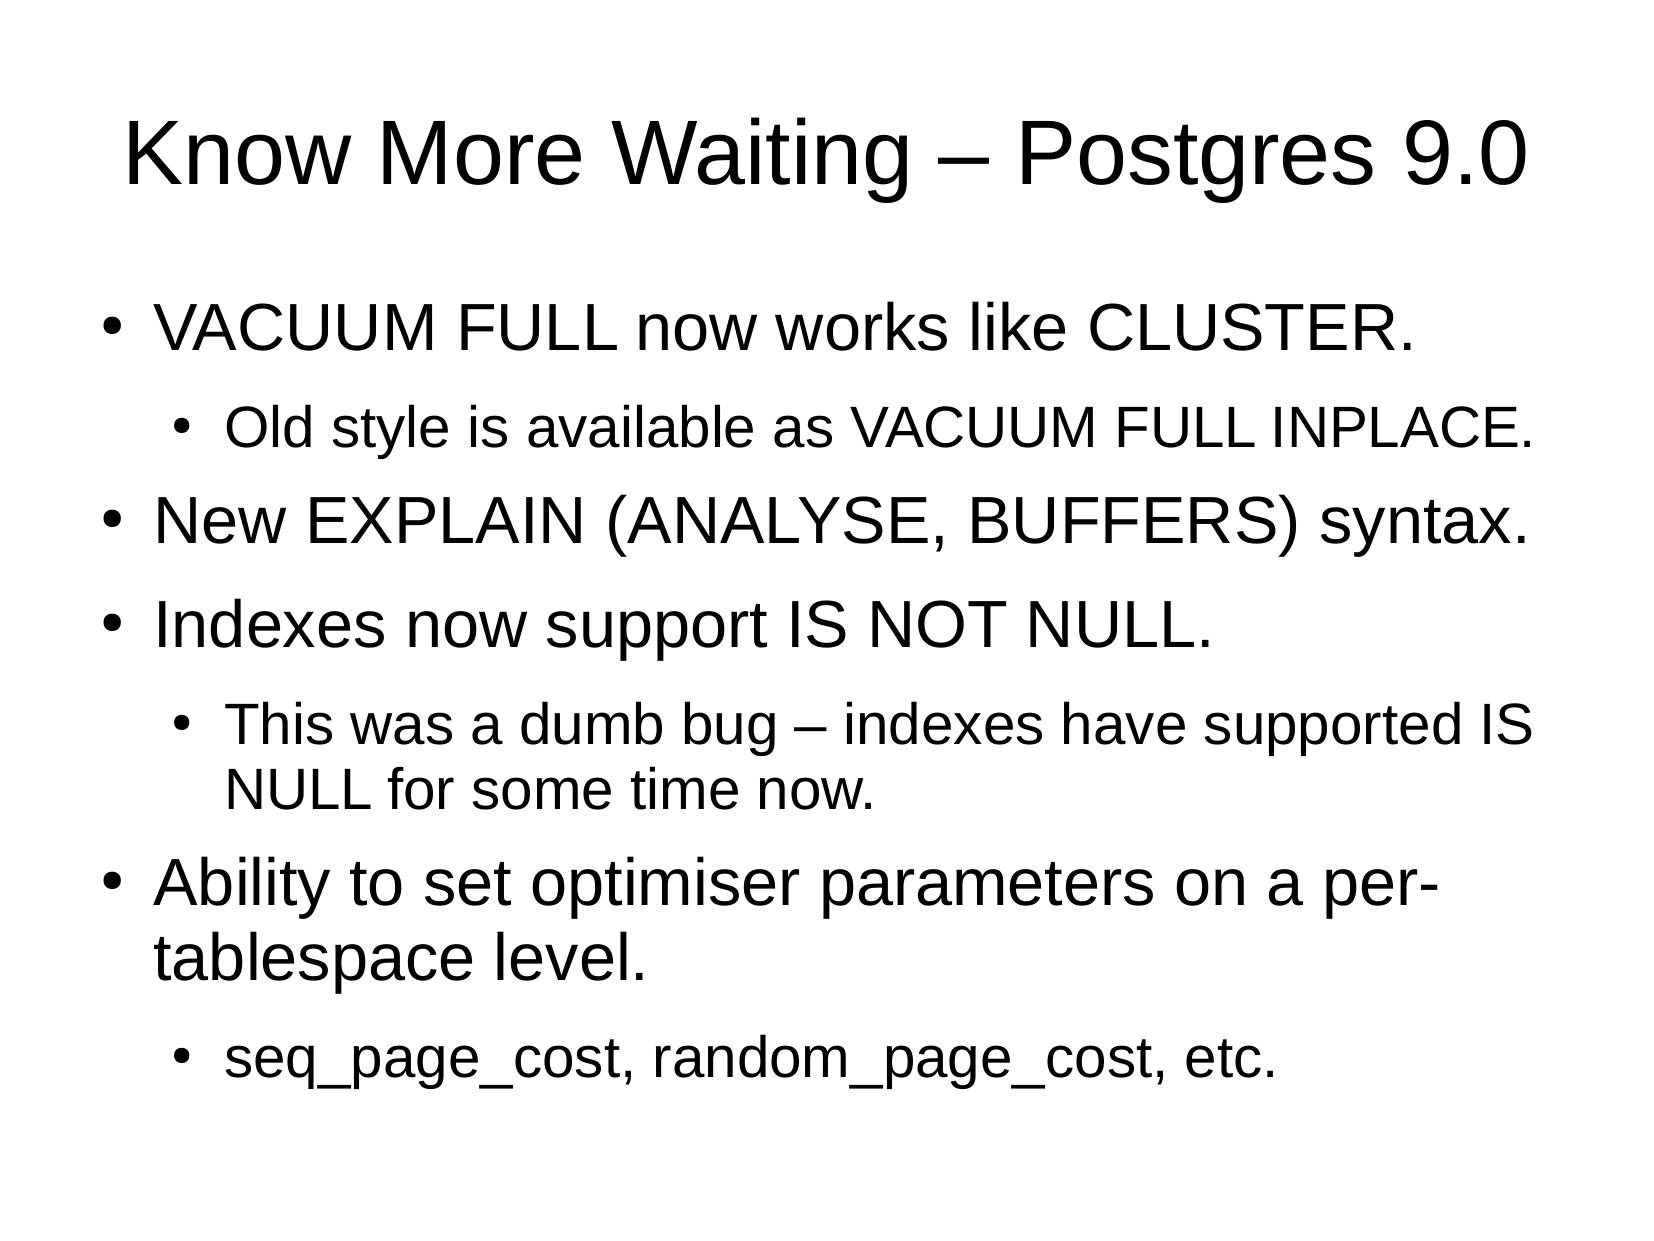

# Know More Waiting – Postgres 9.0
VACUUM FULL now works like CLUSTER.
Old style is available as VACUUM FULL INPLACE.
New EXPLAIN (ANALYSE, BUFFERS) syntax.
Indexes now support IS NOT NULL.
This was a dumb bug – indexes have supported IS NULL for some time now.
Ability to set optimiser parameters on a per-tablespace level.
seq_page_cost, random_page_cost, etc.